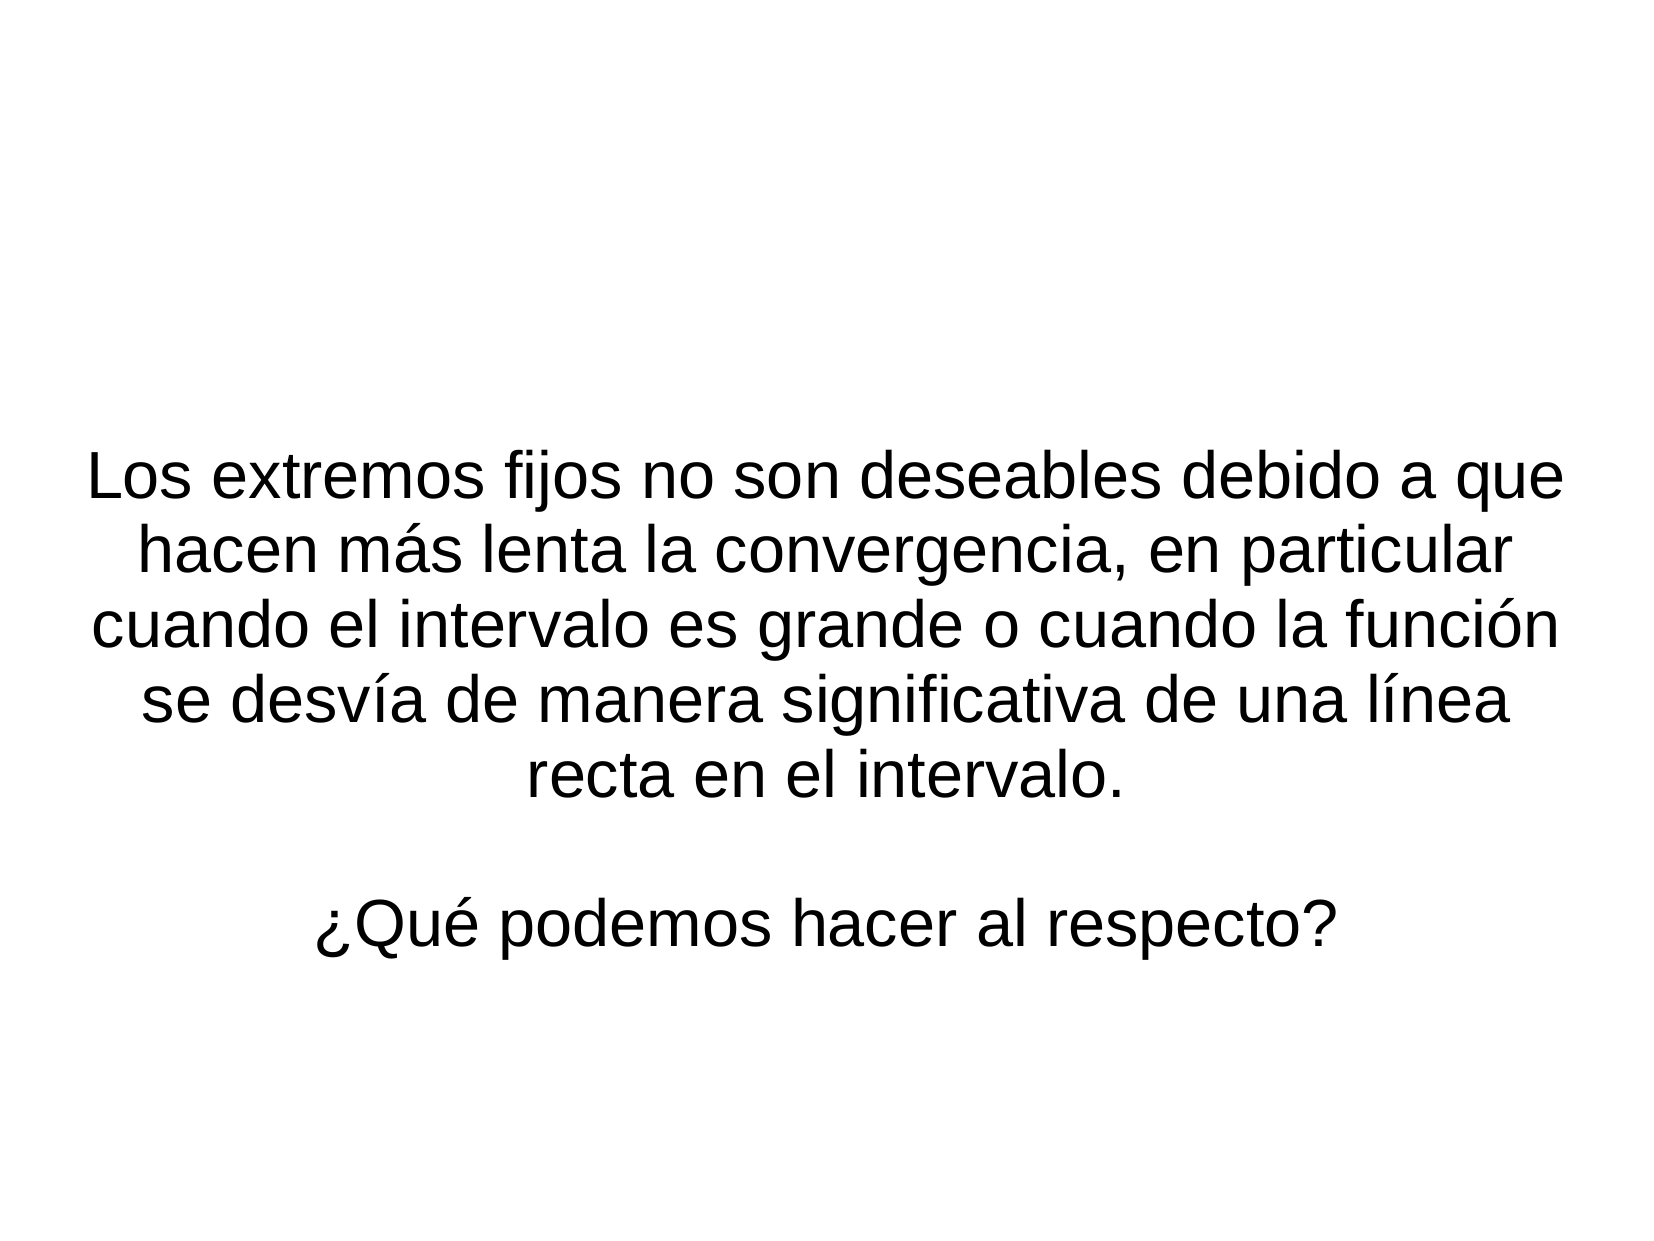

#
Los extremos fijos no son deseables debido a que hacen más lenta la convergencia, en particular cuando el intervalo es grande o cuando la función se desvía de manera significativa de una línea recta en el intervalo.
¿Qué podemos hacer al respecto?